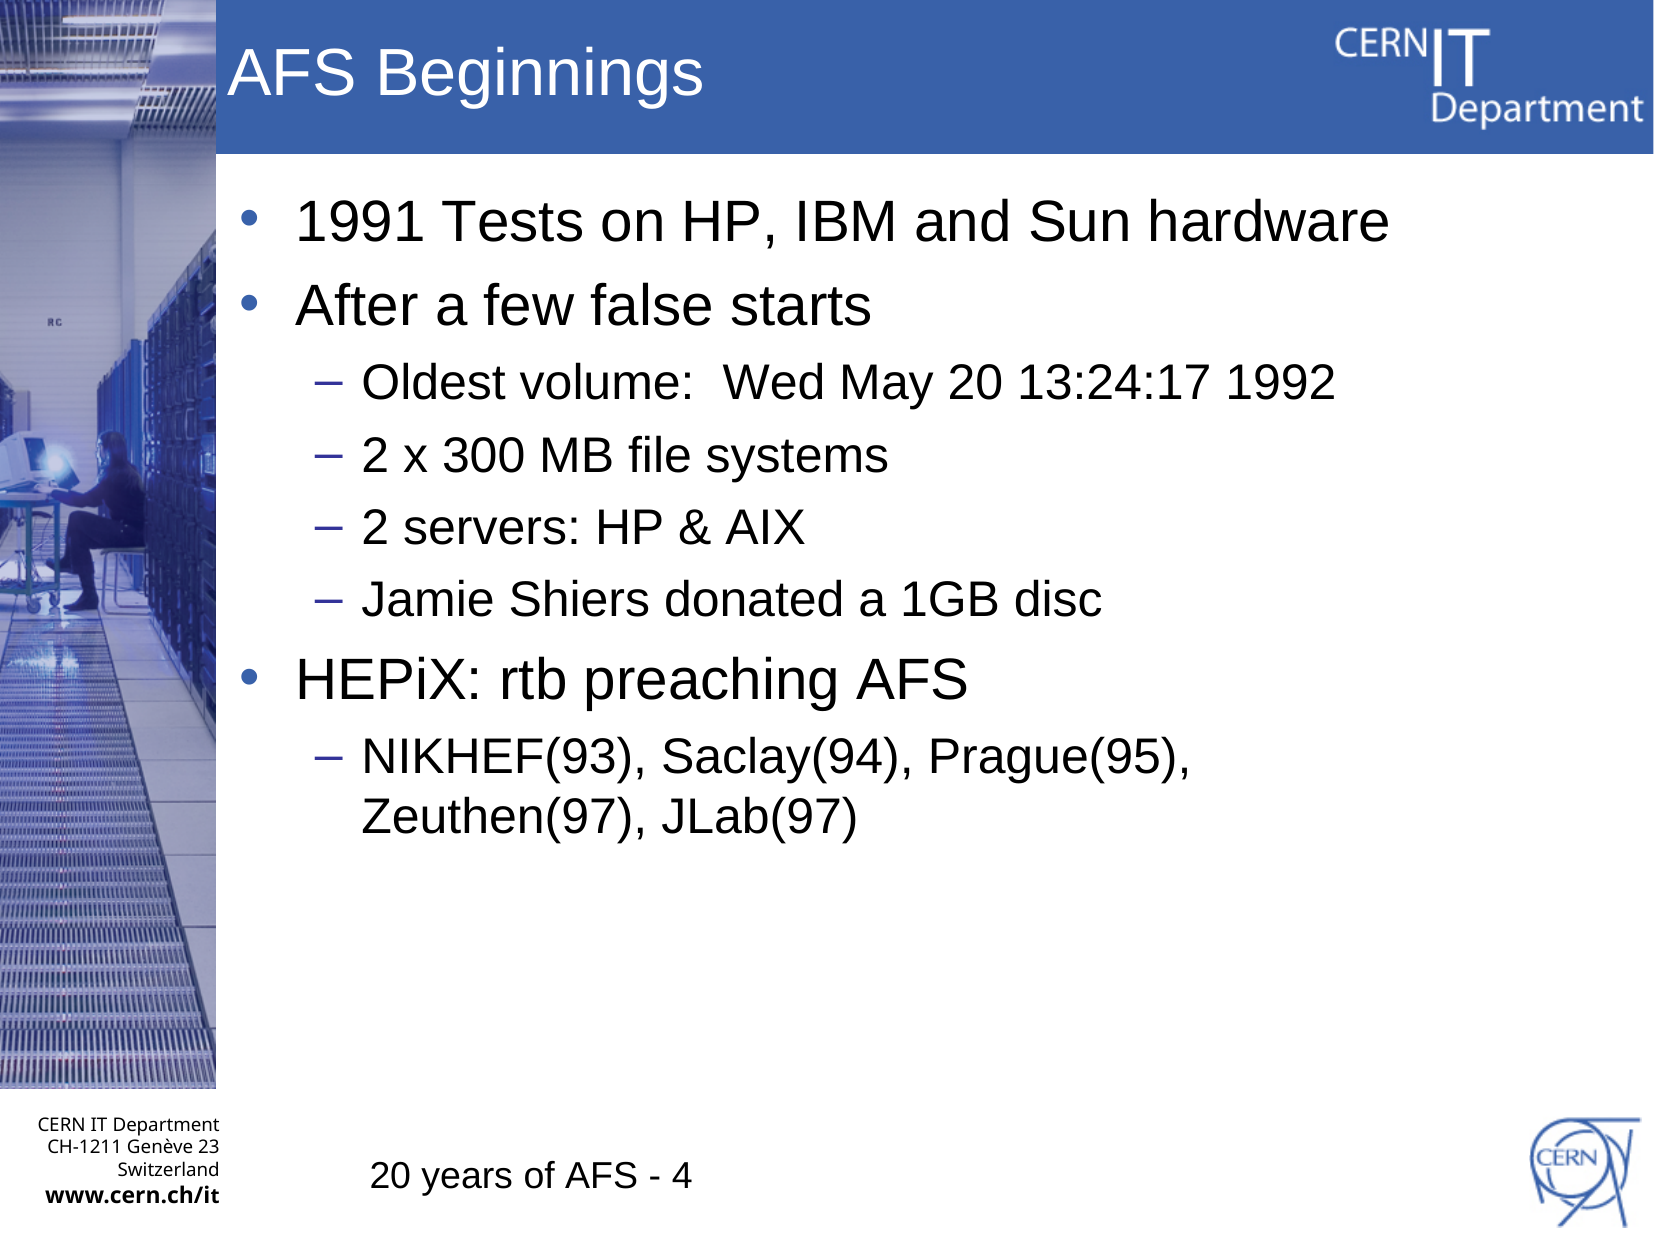

# AFS Beginnings
1991 Tests on HP, IBM and Sun hardware
After a few false starts
Oldest volume: Wed May 20 13:24:17 1992
2 x 300 MB file systems
2 servers: HP & AIX
Jamie Shiers donated a 1GB disc
HEPiX: rtb preaching AFS
NIKHEF(93), Saclay(94), Prague(95), Zeuthen(97), JLab(97)